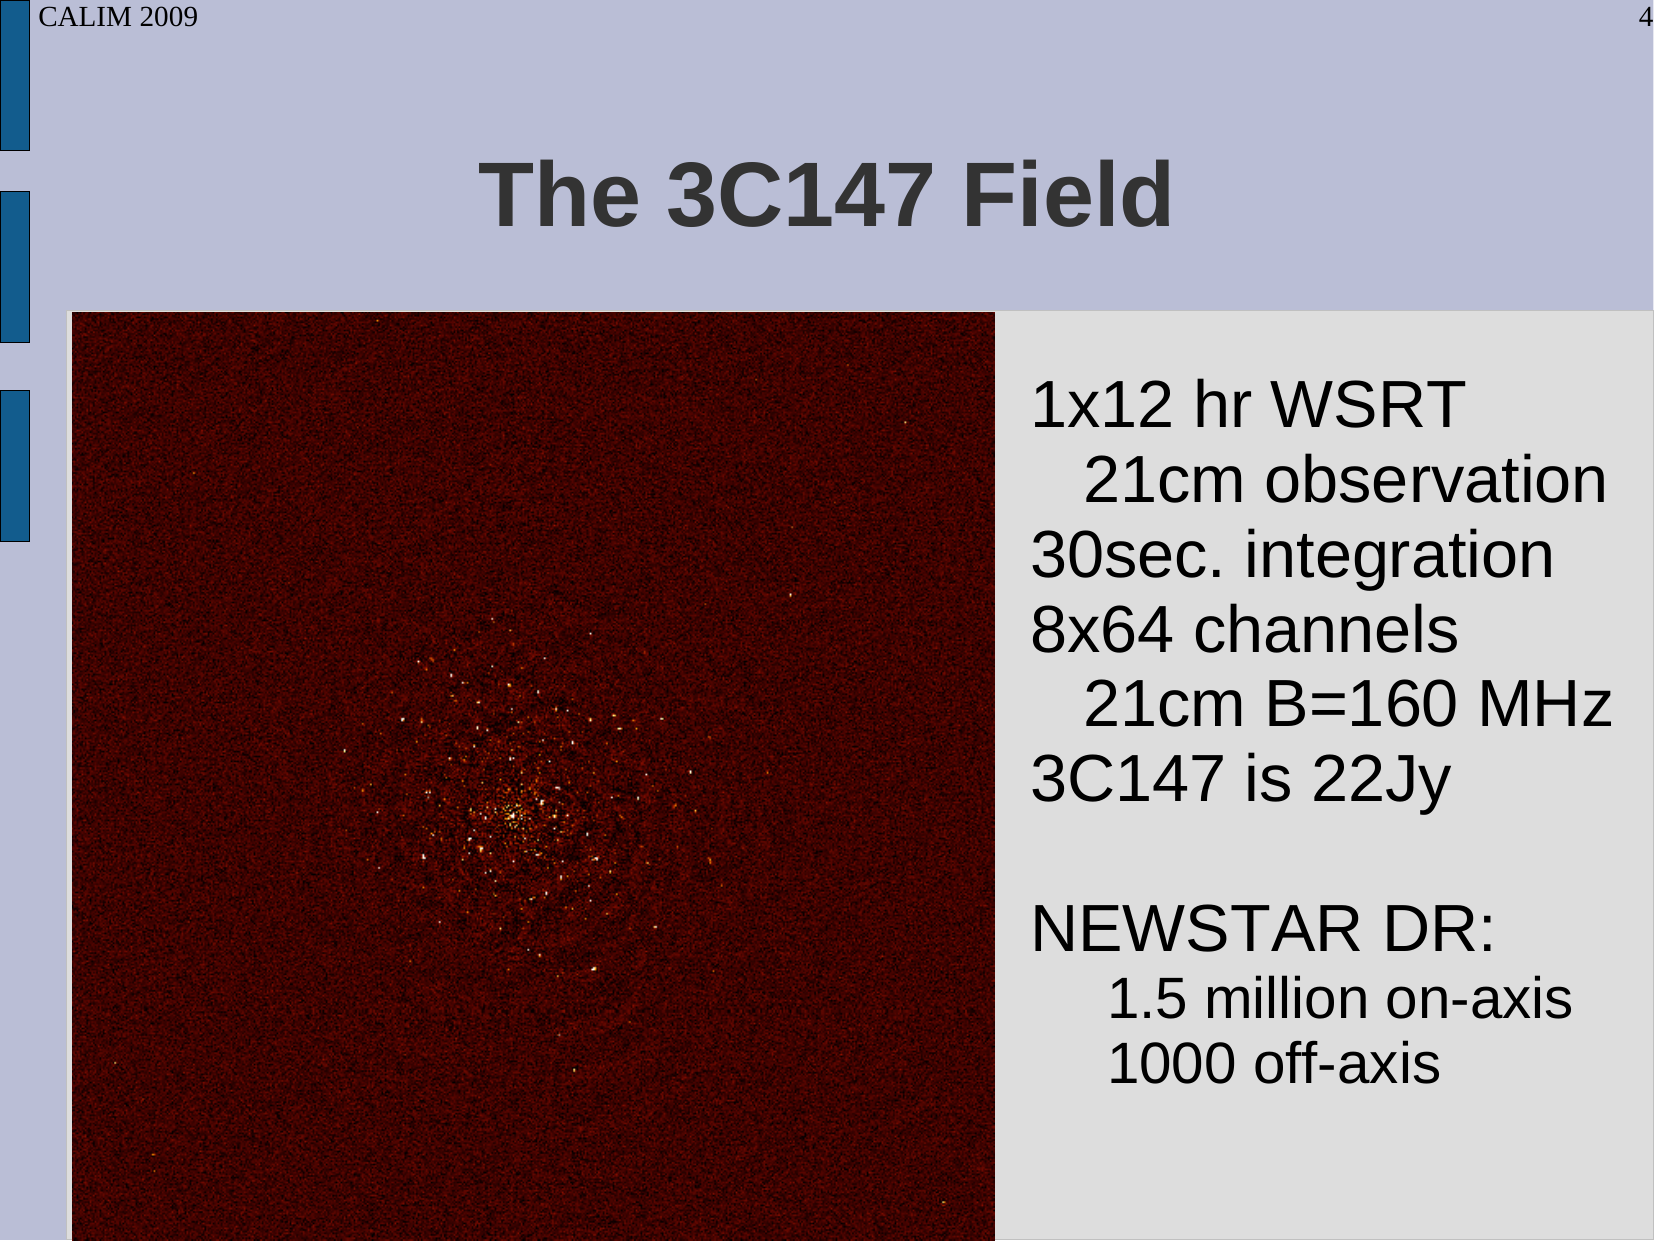

CALIM 2009
4
# The 3C147 Field
1x12 hr WSRT 21cm observation
30sec. integration
8x64 channels 21cm B=160 MHz
3C147 is 22Jy
NEWSTAR DR:
1.5 million on-axis
1000 off-axis